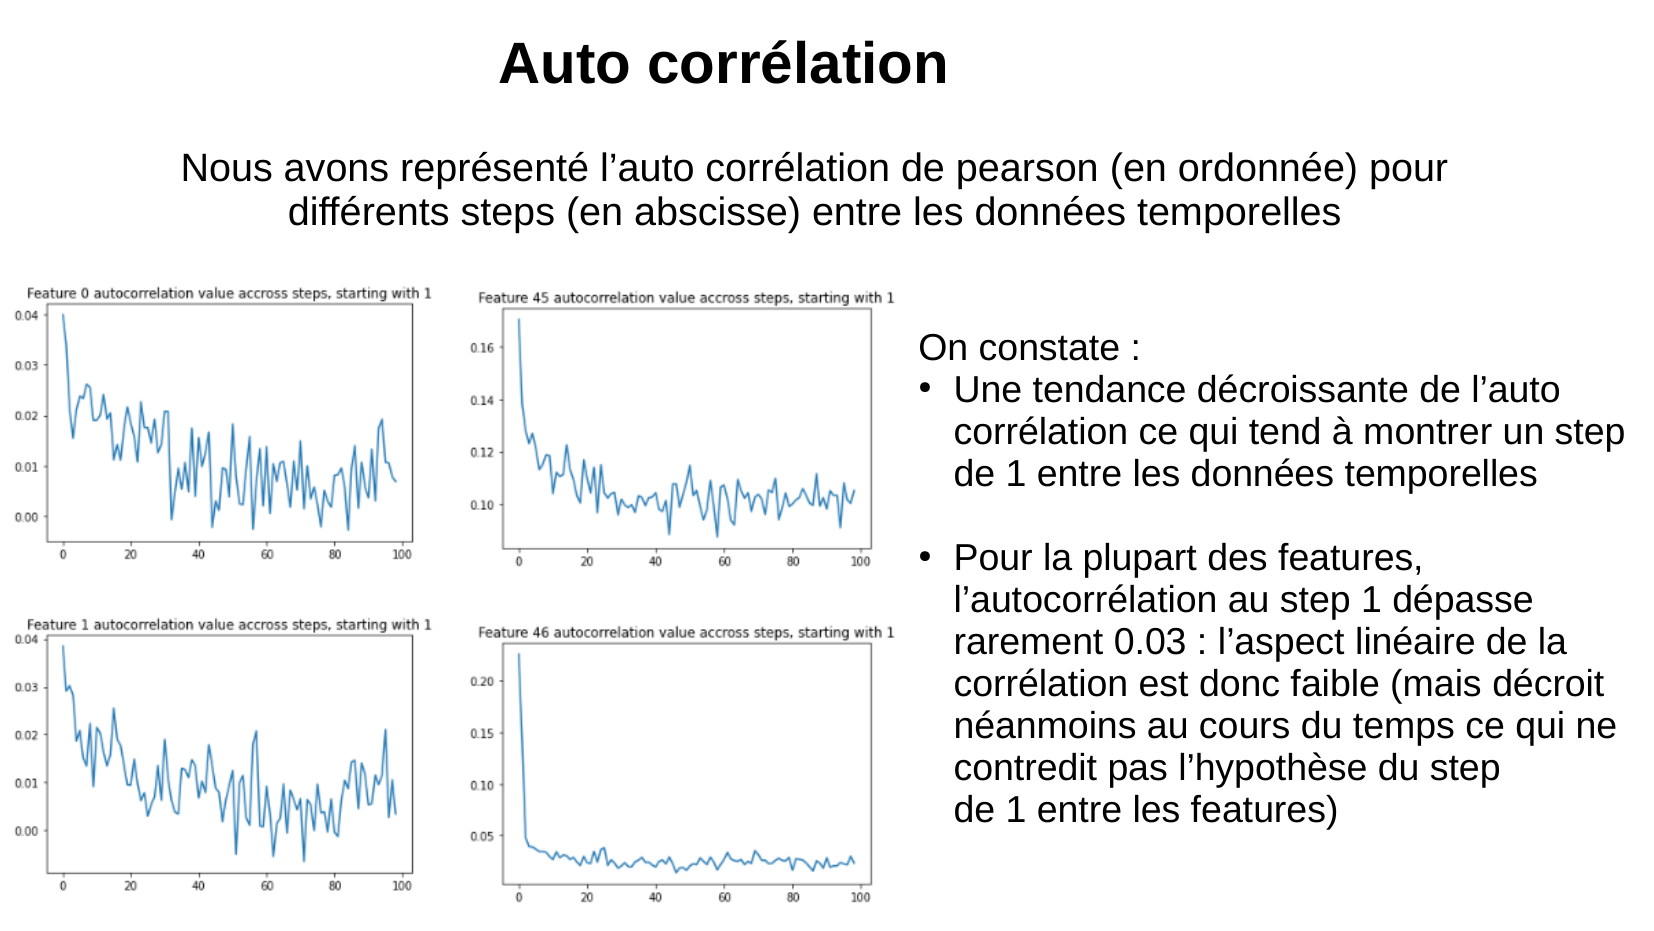

Auto corrélation
# Nous avons représenté l’auto corrélation de pearson (en ordonnée) pour différents steps (en abscisse) entre les données temporelles
On constate :
Une tendance décroissante de l’auto
corrélation ce qui tend à montrer un step
de 1 entre les données temporelles
Pour la plupart des features, l’autocorrélation au step 1 dépasse rarement 0.03 : l’aspect linéaire de la corrélation est donc faible (mais décroit néanmoins au cours du temps ce qui ne contredit pas l’hypothèse du step
de 1 entre les features)